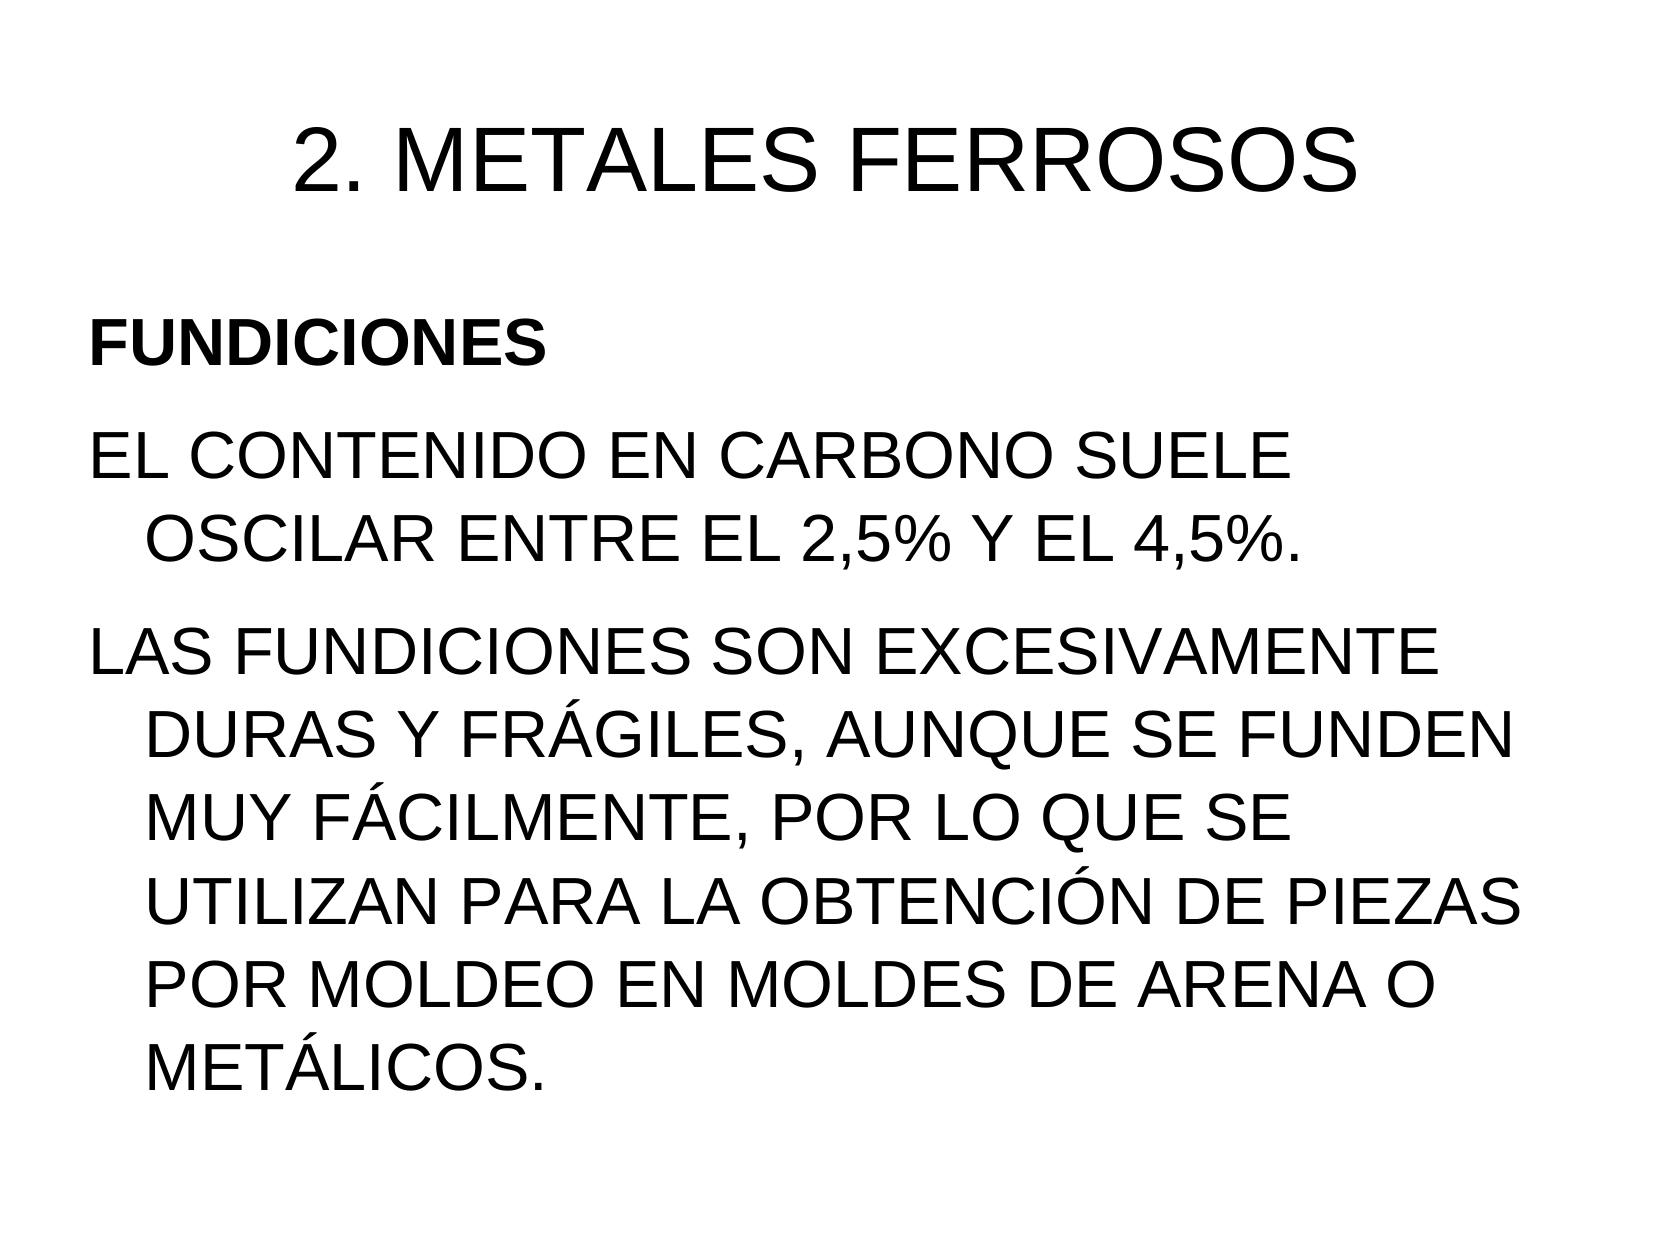

# 2. METALES FERROSOS
FUNDICIONES
EL CONTENIDO EN CARBONO SUELE OSCILAR ENTRE EL 2,5% Y EL 4,5%.
LAS FUNDICIONES SON EXCESIVAMENTE DURAS Y FRÁGILES, AUNQUE SE FUNDEN MUY FÁCILMENTE, POR LO QUE SE UTILIZAN PARA LA OBTENCIÓN DE PIEZAS POR MOLDEO EN MOLDES DE ARENA O METÁLICOS.